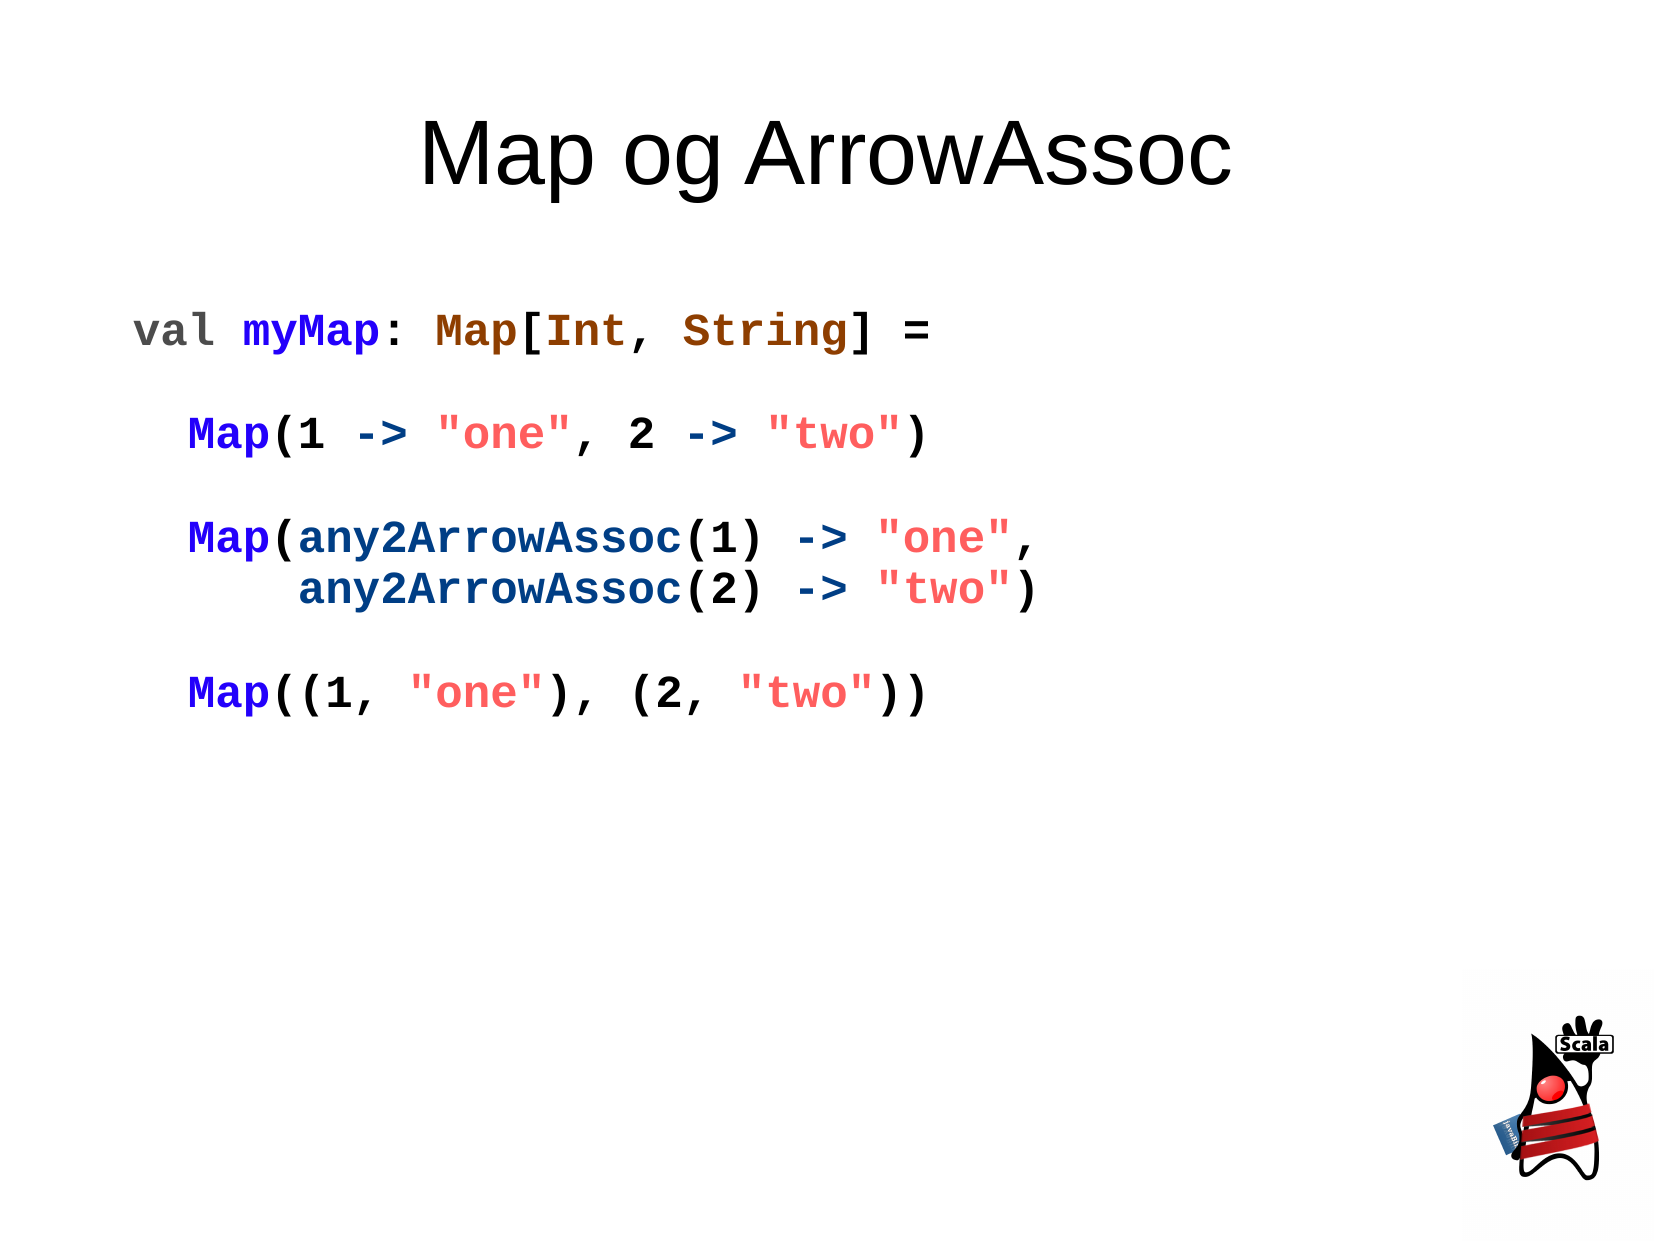

# Map og ArrowAssoc
val myMap: Map[Int, String] =
 Map(1 -> "one", 2 -> "two")
 Map(any2ArrowAssoc(1) -> "one",
 any2ArrowAssoc(2) -> "two")
 Map((1, "one"), (2, "two"))